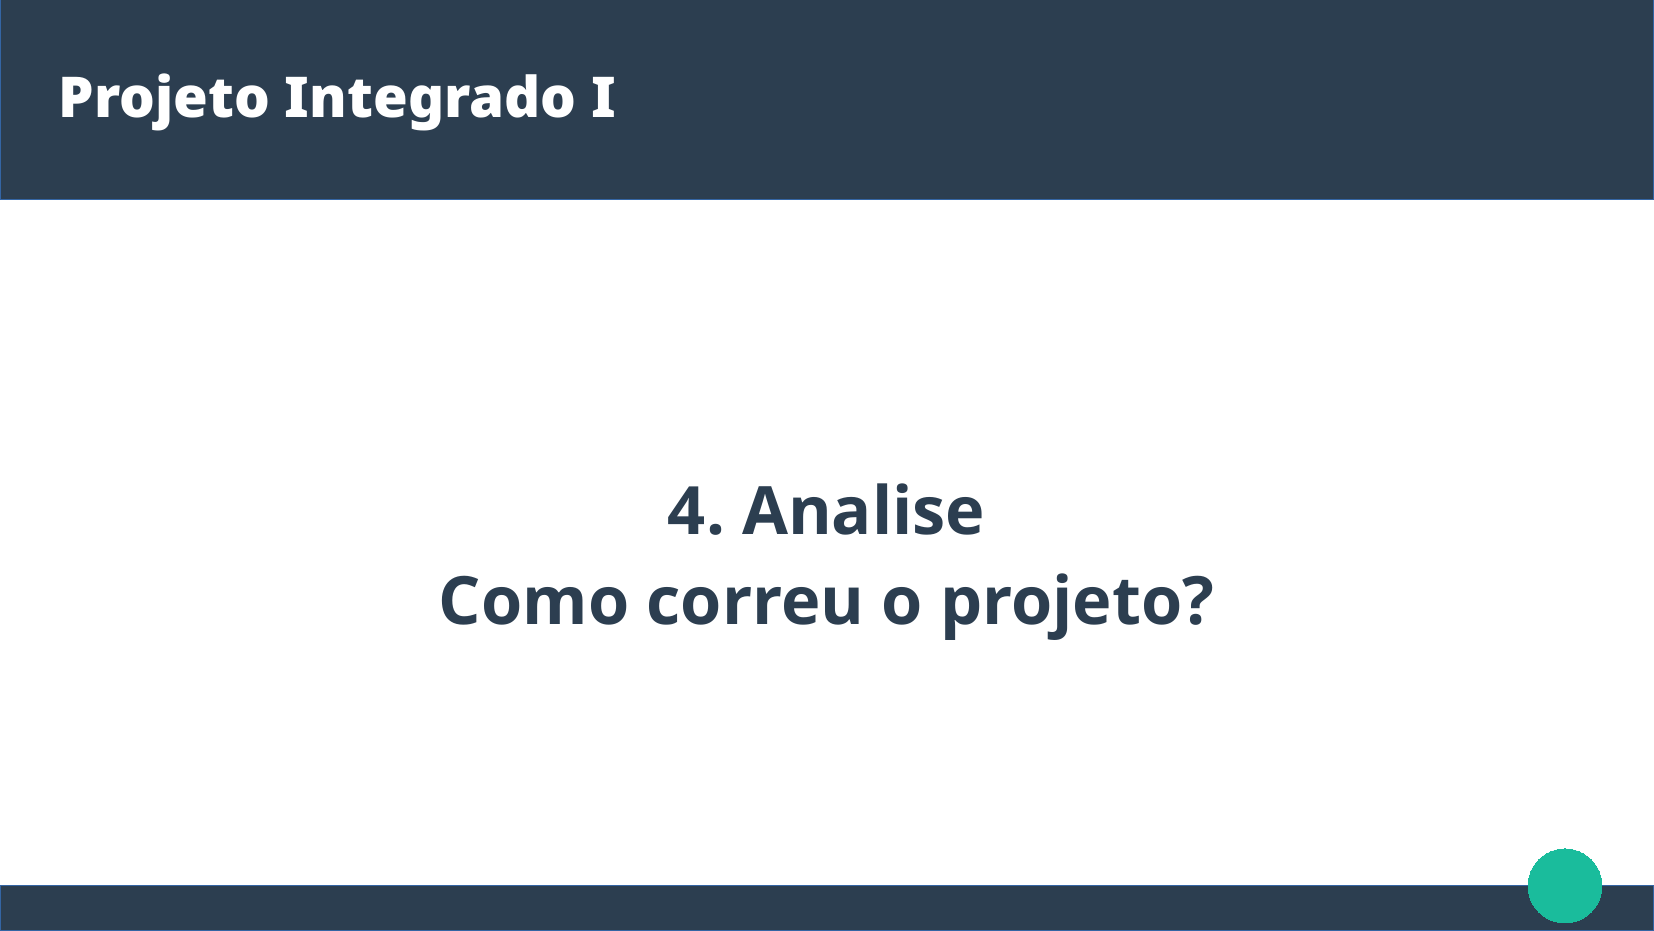

# Projeto Integrado I
4. Analise
Como correu o projeto?